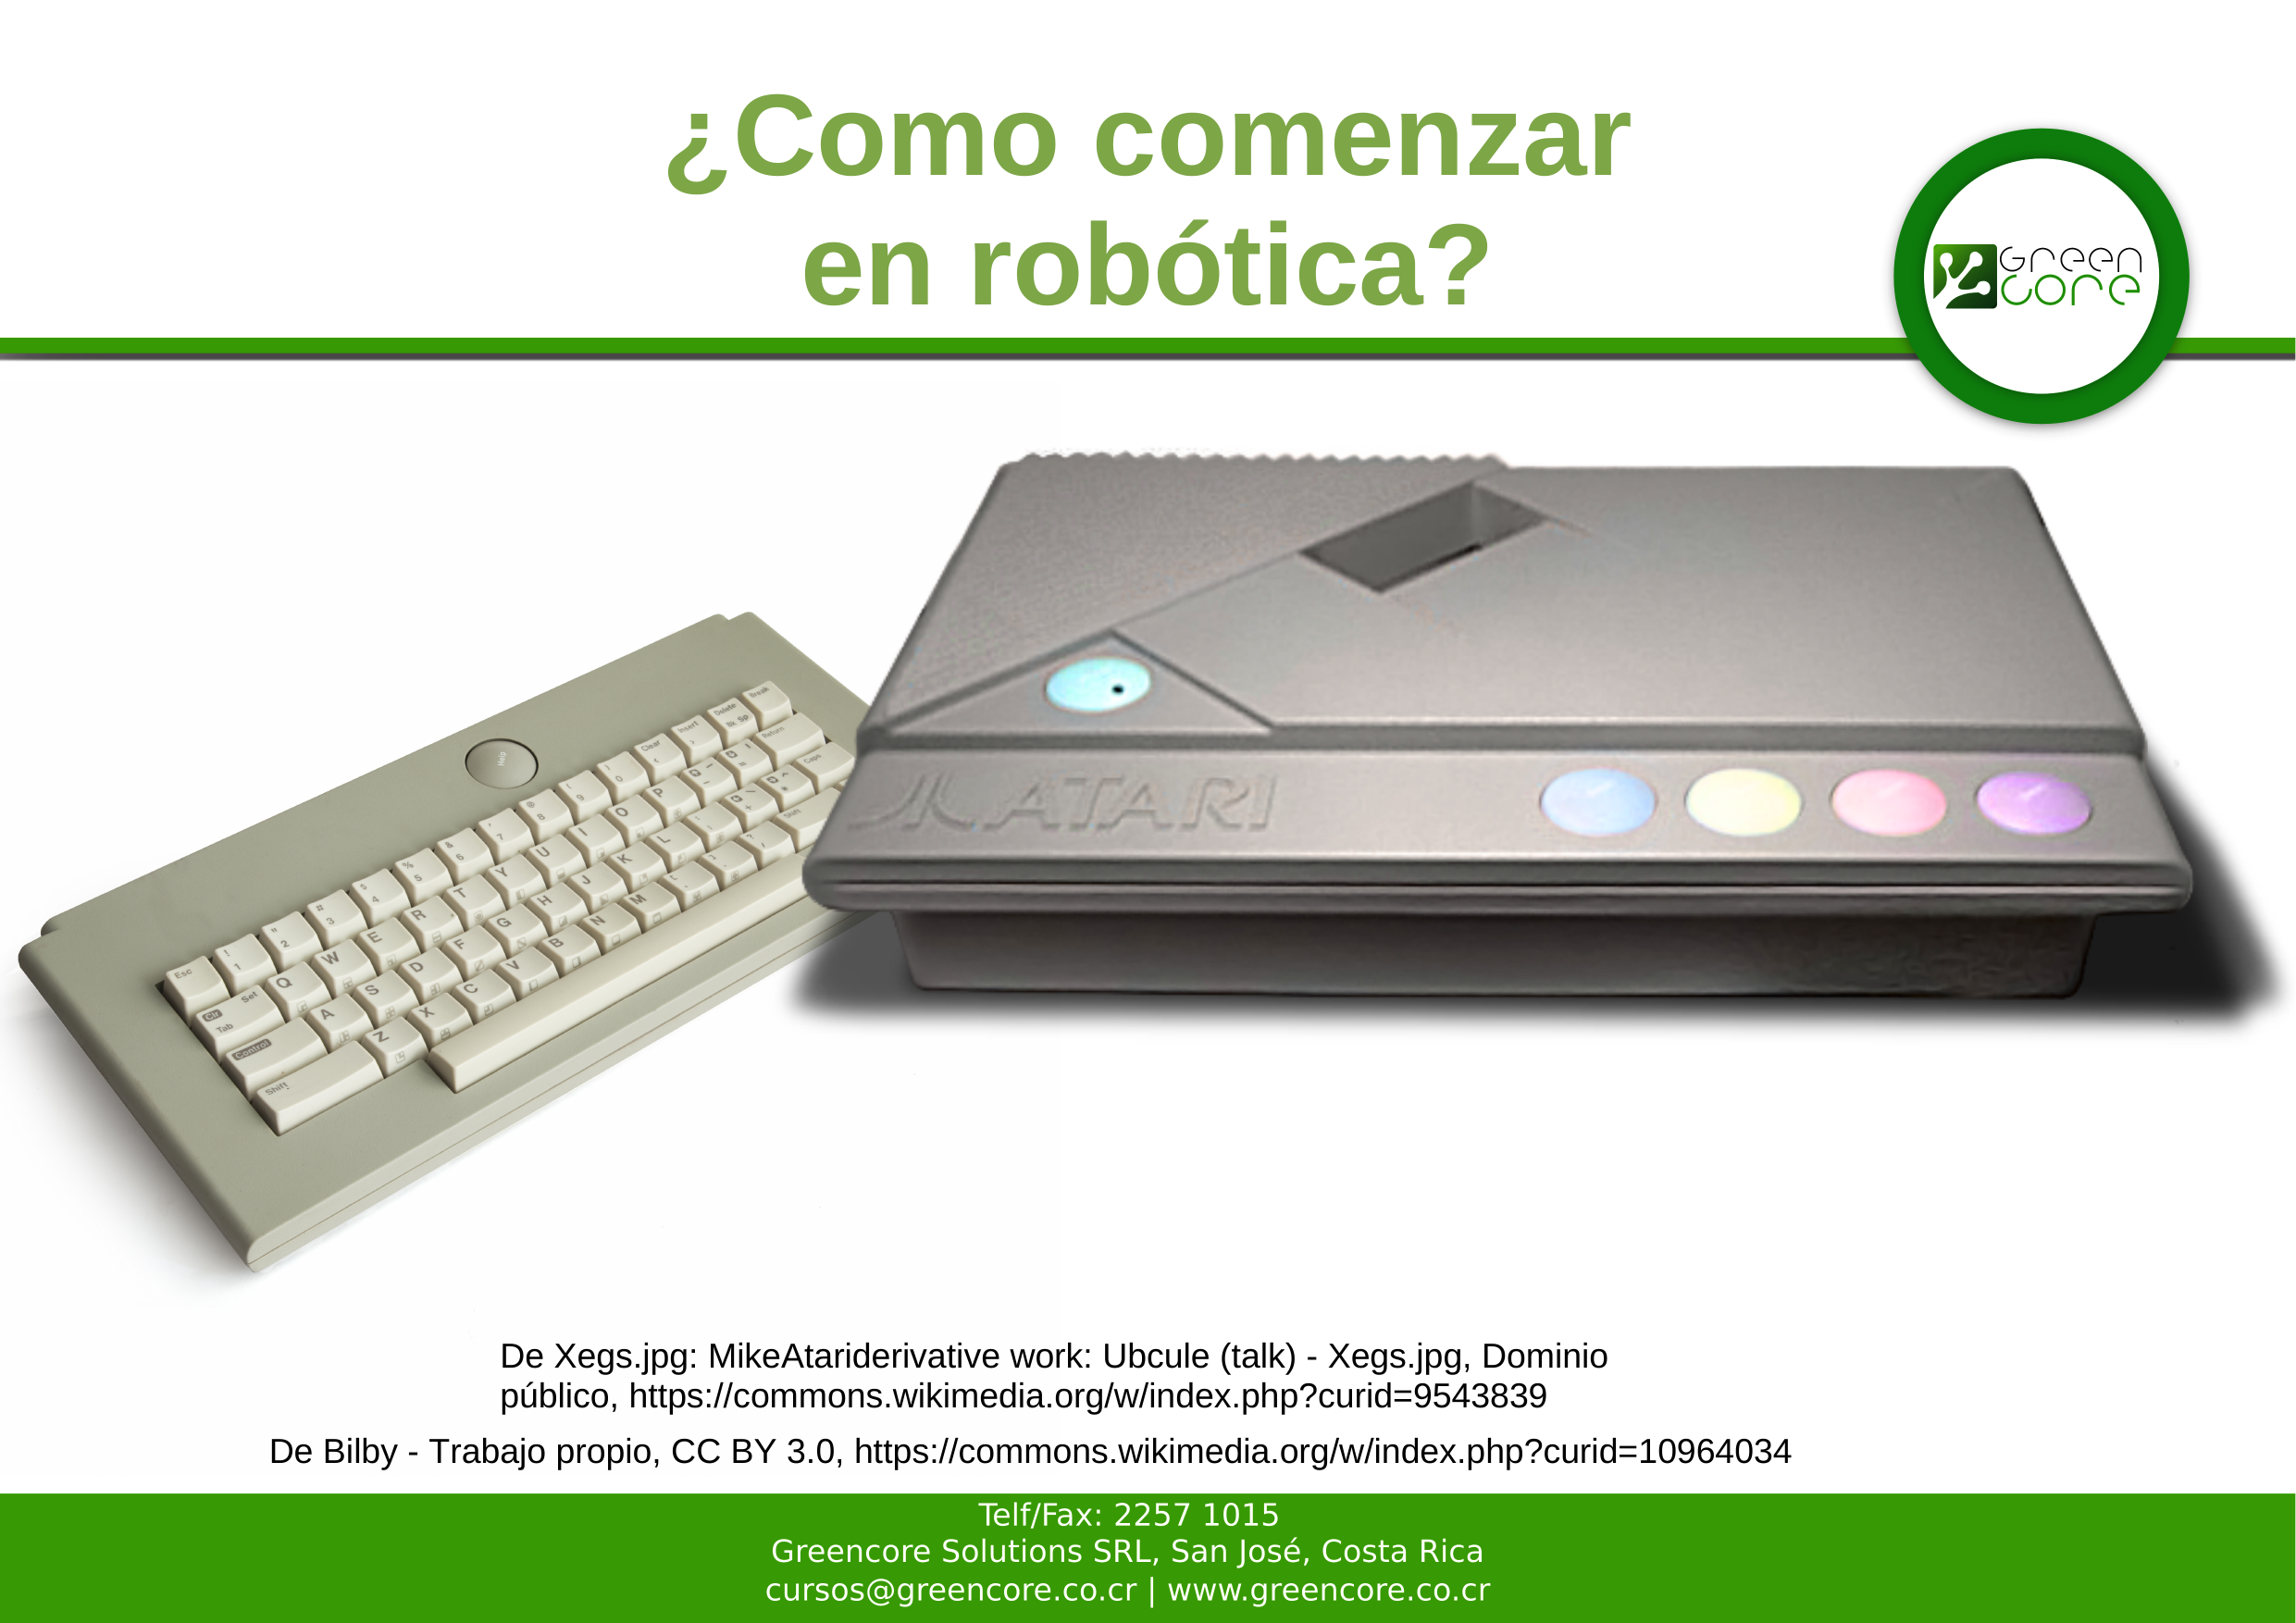

# ¿Como comenzar en robótica?
De Xegs.jpg: MikeAtariderivative work: Ubcule (talk) - Xegs.jpg, Dominio público, https://commons.wikimedia.org/w/index.php?curid=9543839
De Bilby - Trabajo propio, CC BY 3.0, https://commons.wikimedia.org/w/index.php?curid=10964034